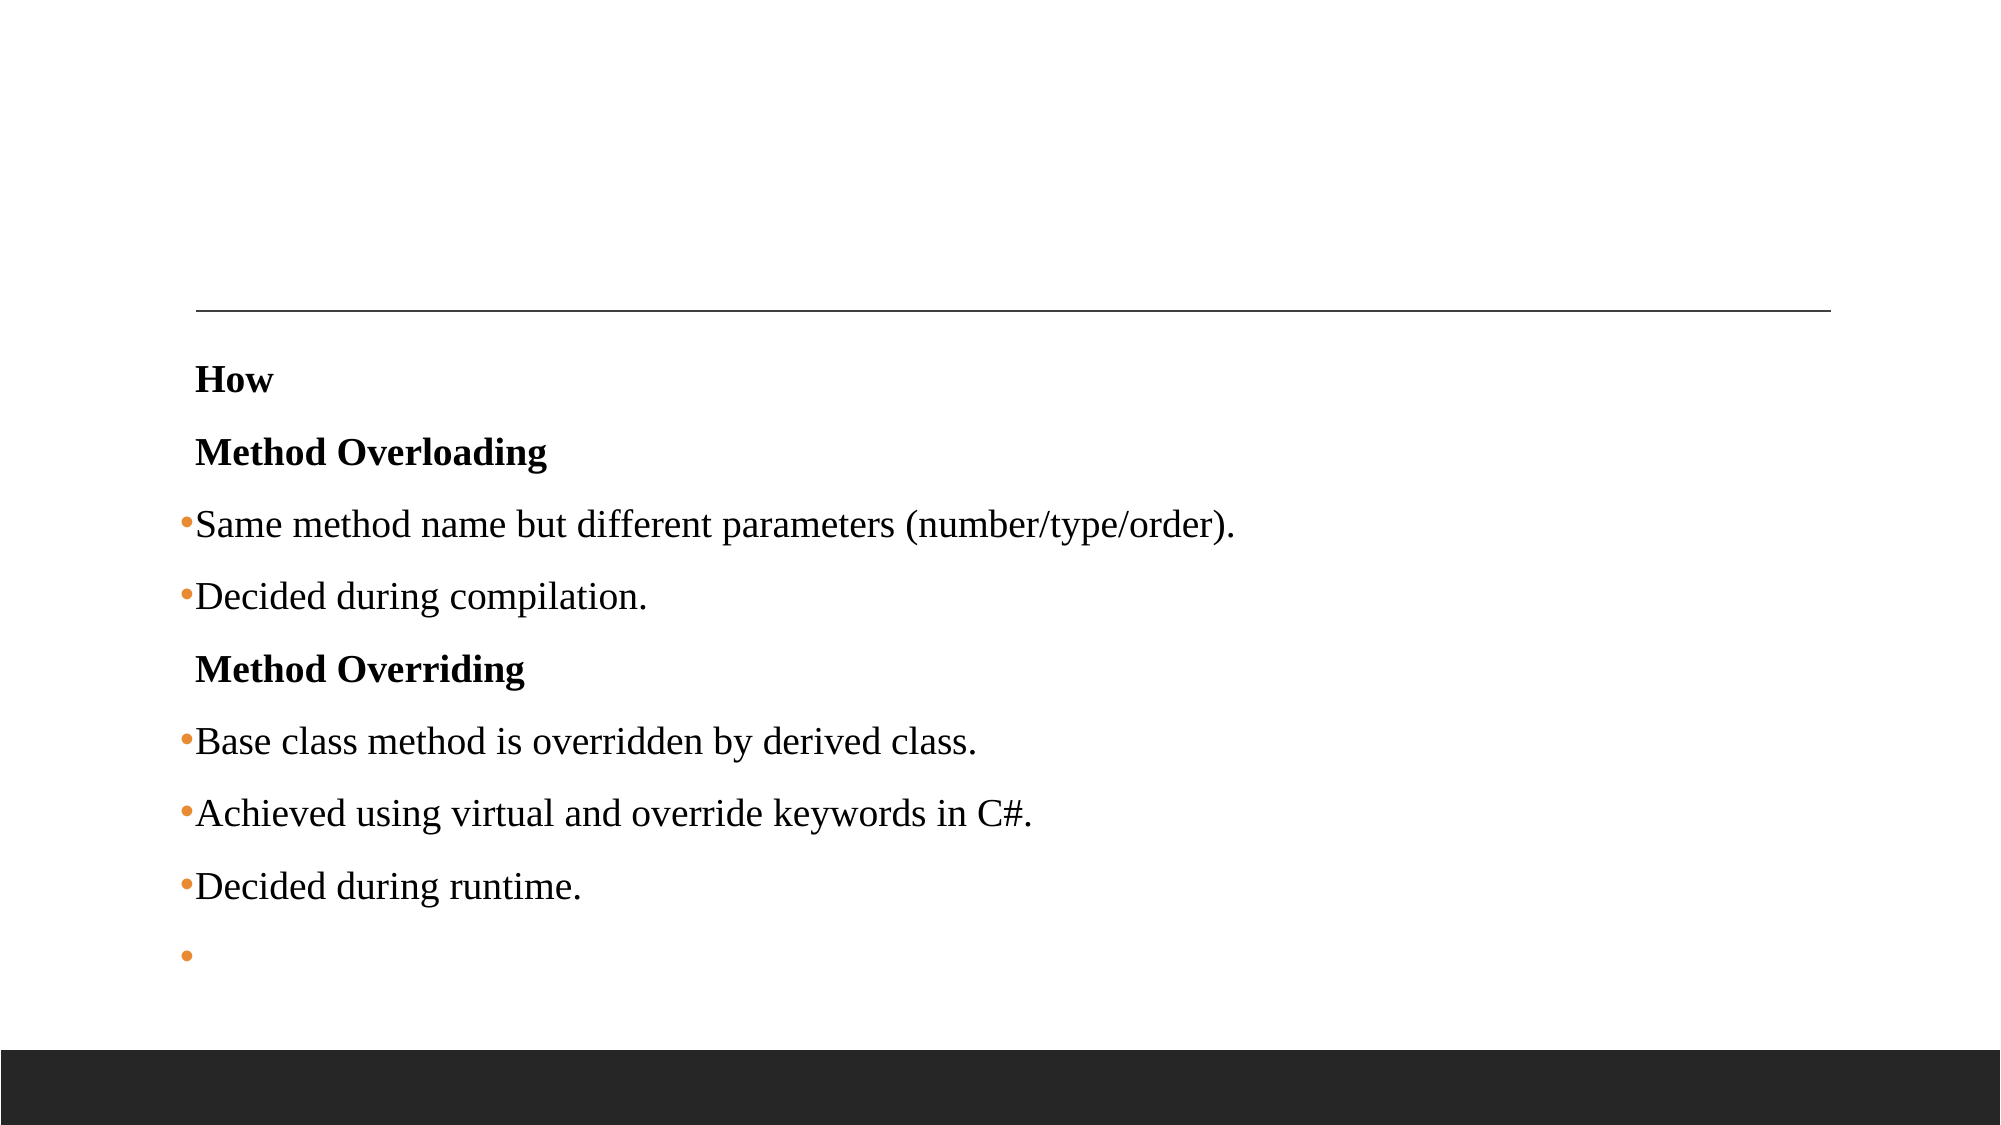

# How
Method Overloading
Same method name but different parameters (number/type/order).
Decided during compilation.
Method Overriding
Base class method is overridden by derived class.
Achieved using virtual and override keywords in C#.
Decided during runtime.